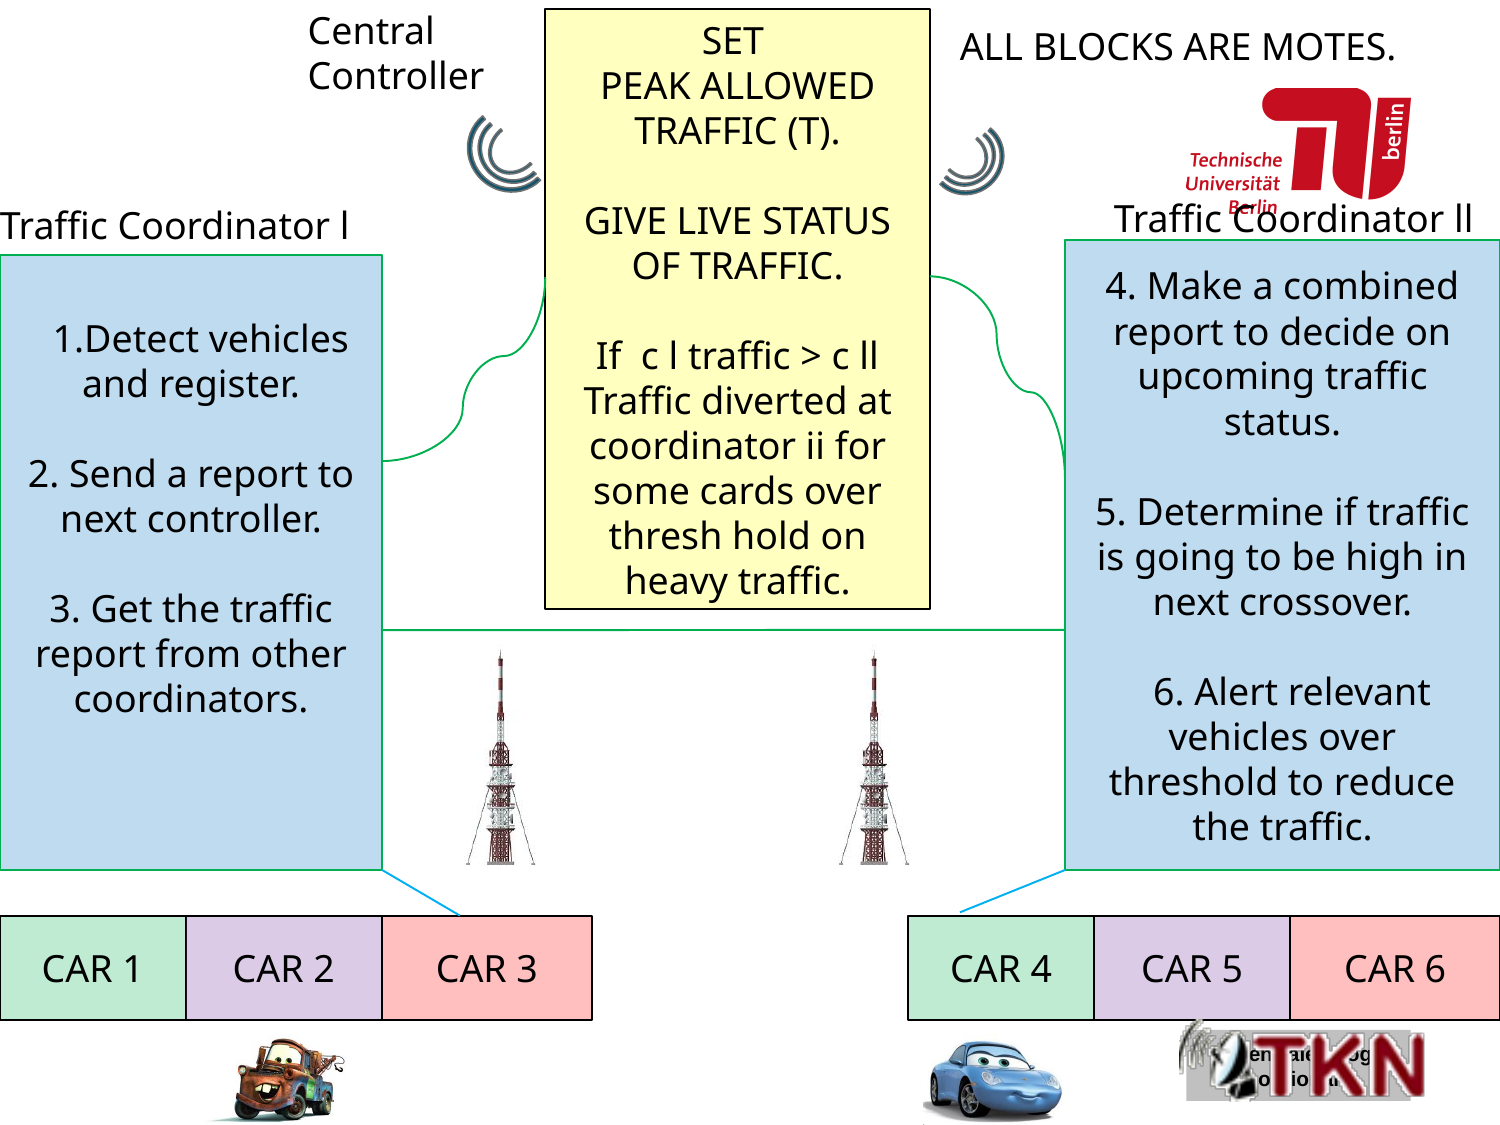

Central Controller
SET
PEAK ALLOWED TRAFFIC (T).
GIVE LIVE STATUS OF TRAFFIC.
If c l traffic > c ll
Traffic diverted at coordinator ii for some cards over thresh hold on heavy traffic.
ALL BLOCKS ARE MOTES.
Traffic Coordinator ll
Traffic Coordinator l
4. Make a combined report to decide on upcoming traffic status.
5. Determine if traffic is going to be high in next crossover.
 6. Alert relevant vehicles over threshold to reduce the traffic.
 1.Detect vehicles and register.
2. Send a report to next controller.
3. Get the traffic report from other coordinators.
CAR 1
CAR 2
CAR 3
CAR 4
CAR 5
CAR 6